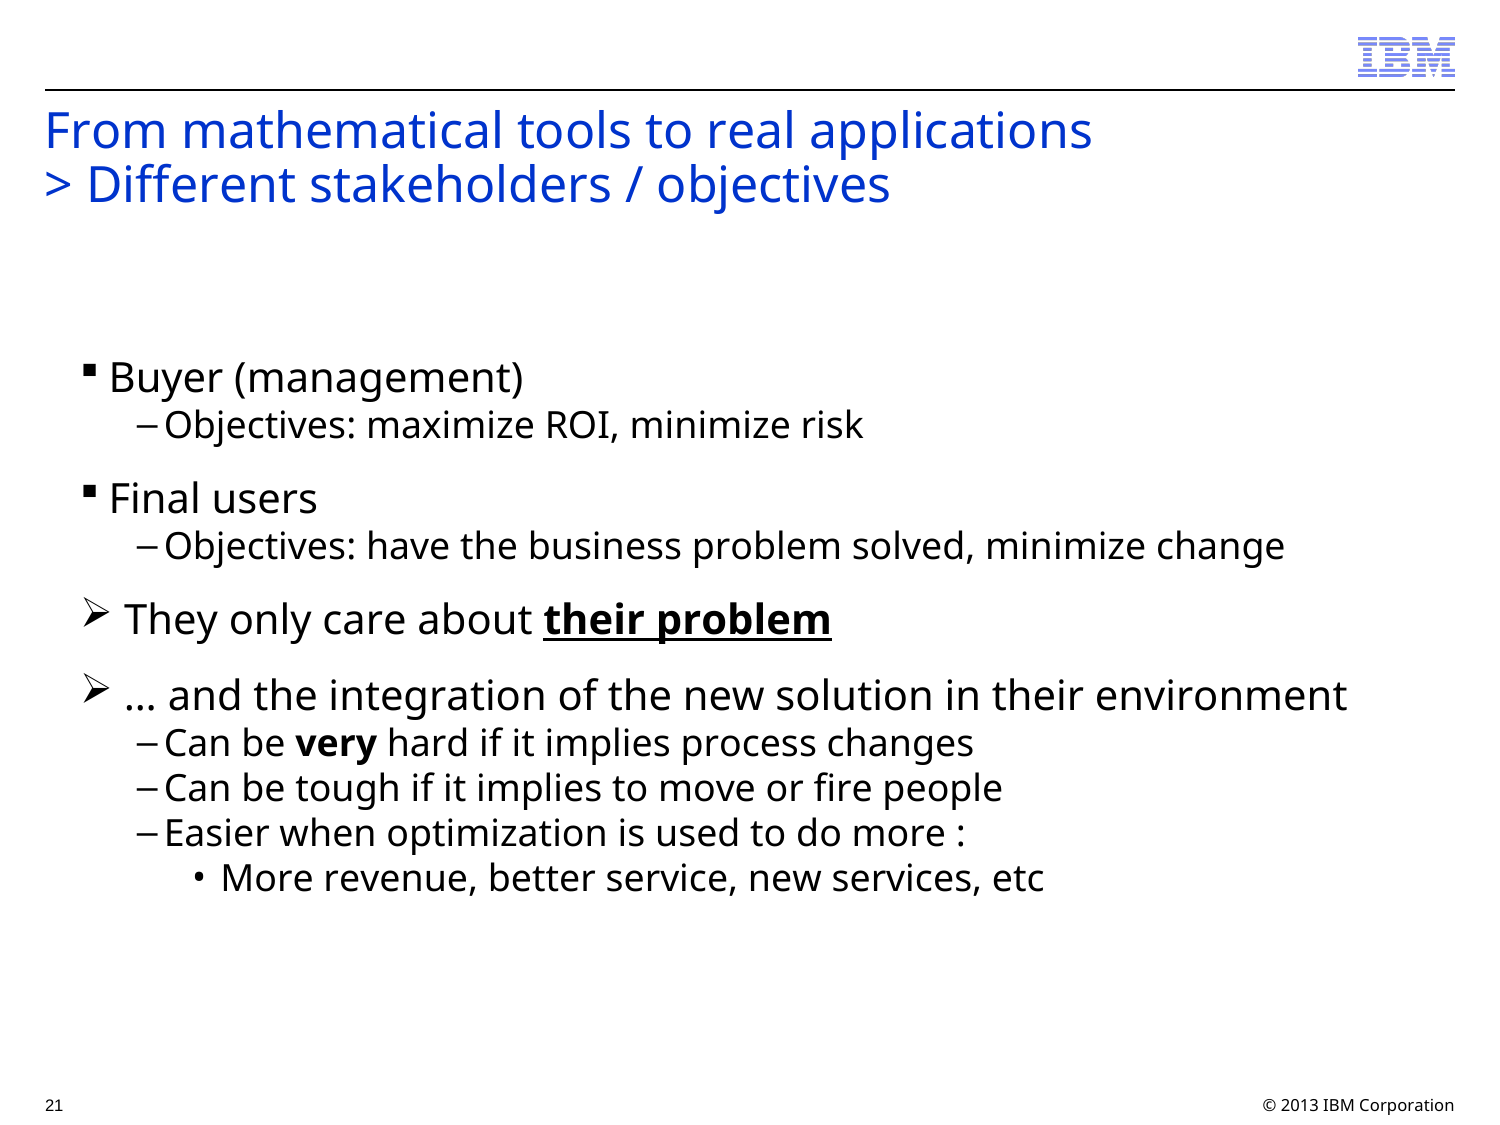

# From mathematical tools to real applications > Different stakeholders / objectives
Buyer (management)
Objectives: maximize ROI, minimize risk
Final users
Objectives: have the business problem solved, minimize change
 They only care about their problem
 … and the integration of the new solution in their environment
Can be very hard if it implies process changes
Can be tough if it implies to move or fire people
Easier when optimization is used to do more :
More revenue, better service, new services, etc
21